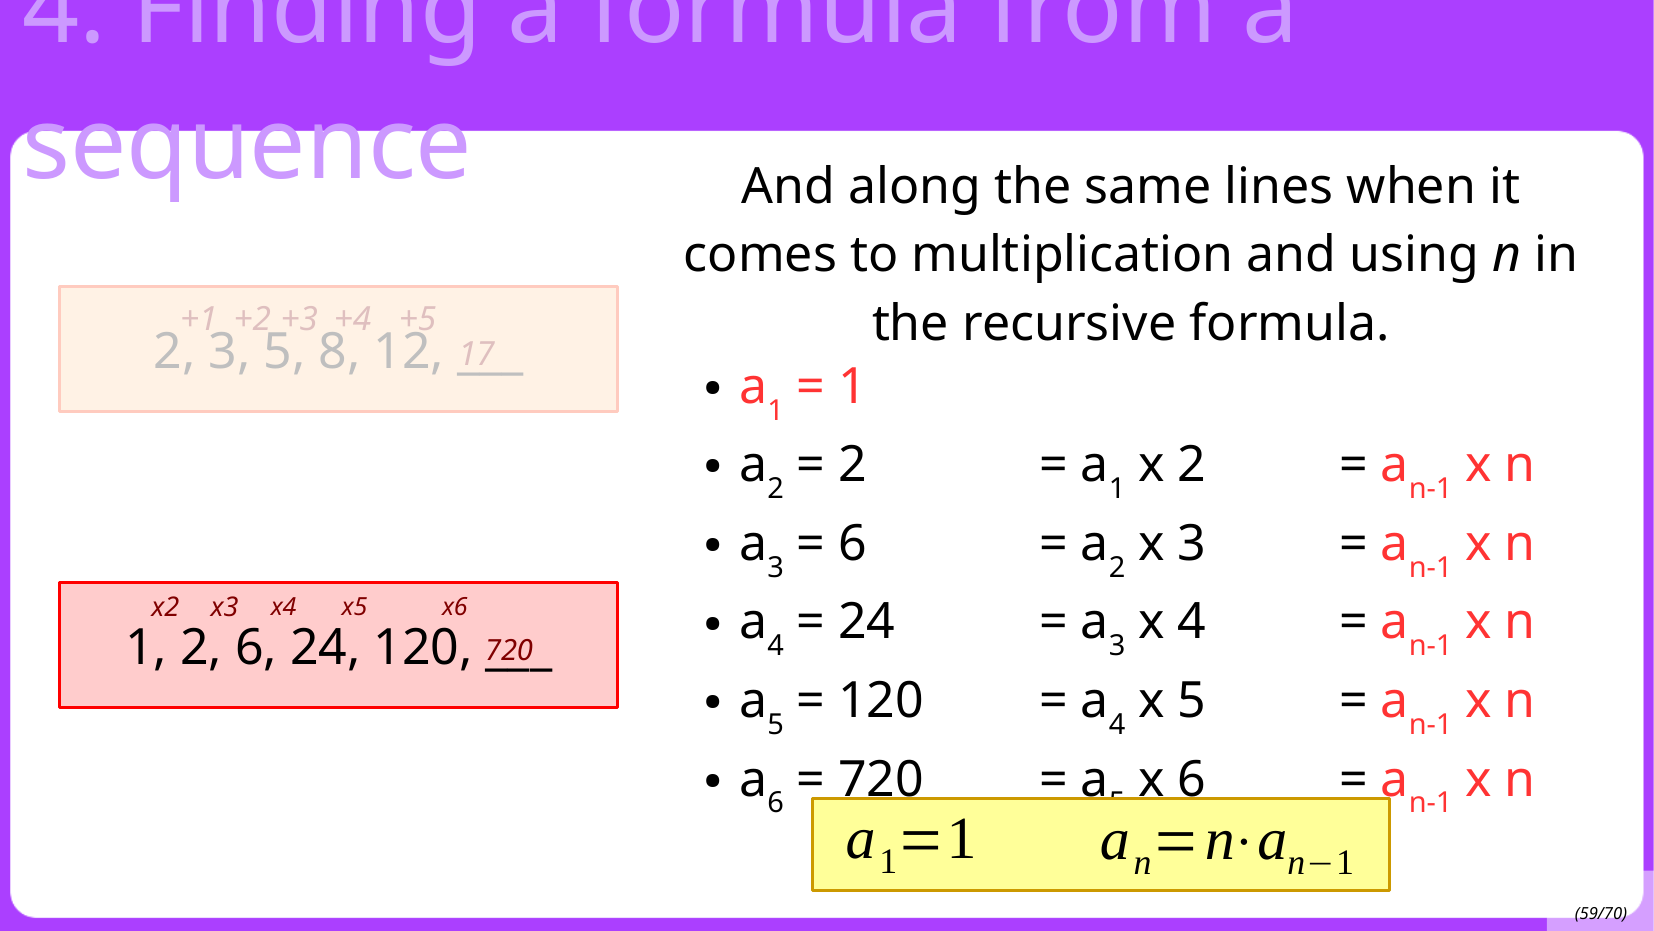

# 4. Finding a formula from a sequence
And along the same lines when it comes to multiplication and using n in the recursive formula.
2, 3, 5, 8, 12, ___
+1
+2
+3
+4
+5
17
a1 = 1
a2 = 2			= a1 x 2		= an-1 x n
a3 = 6		 	= a2 x 3		= an-1 x n
a4 = 24	 	= a3 x 4		= an-1 x n
a5 = 120	 	= a4 x 5		= an-1 x n
a6 = 720	 	= a5 x 6		= an-1 x n
x4
x5
x6
x2
x3
1, 2, 6, 24, 120, ___
720